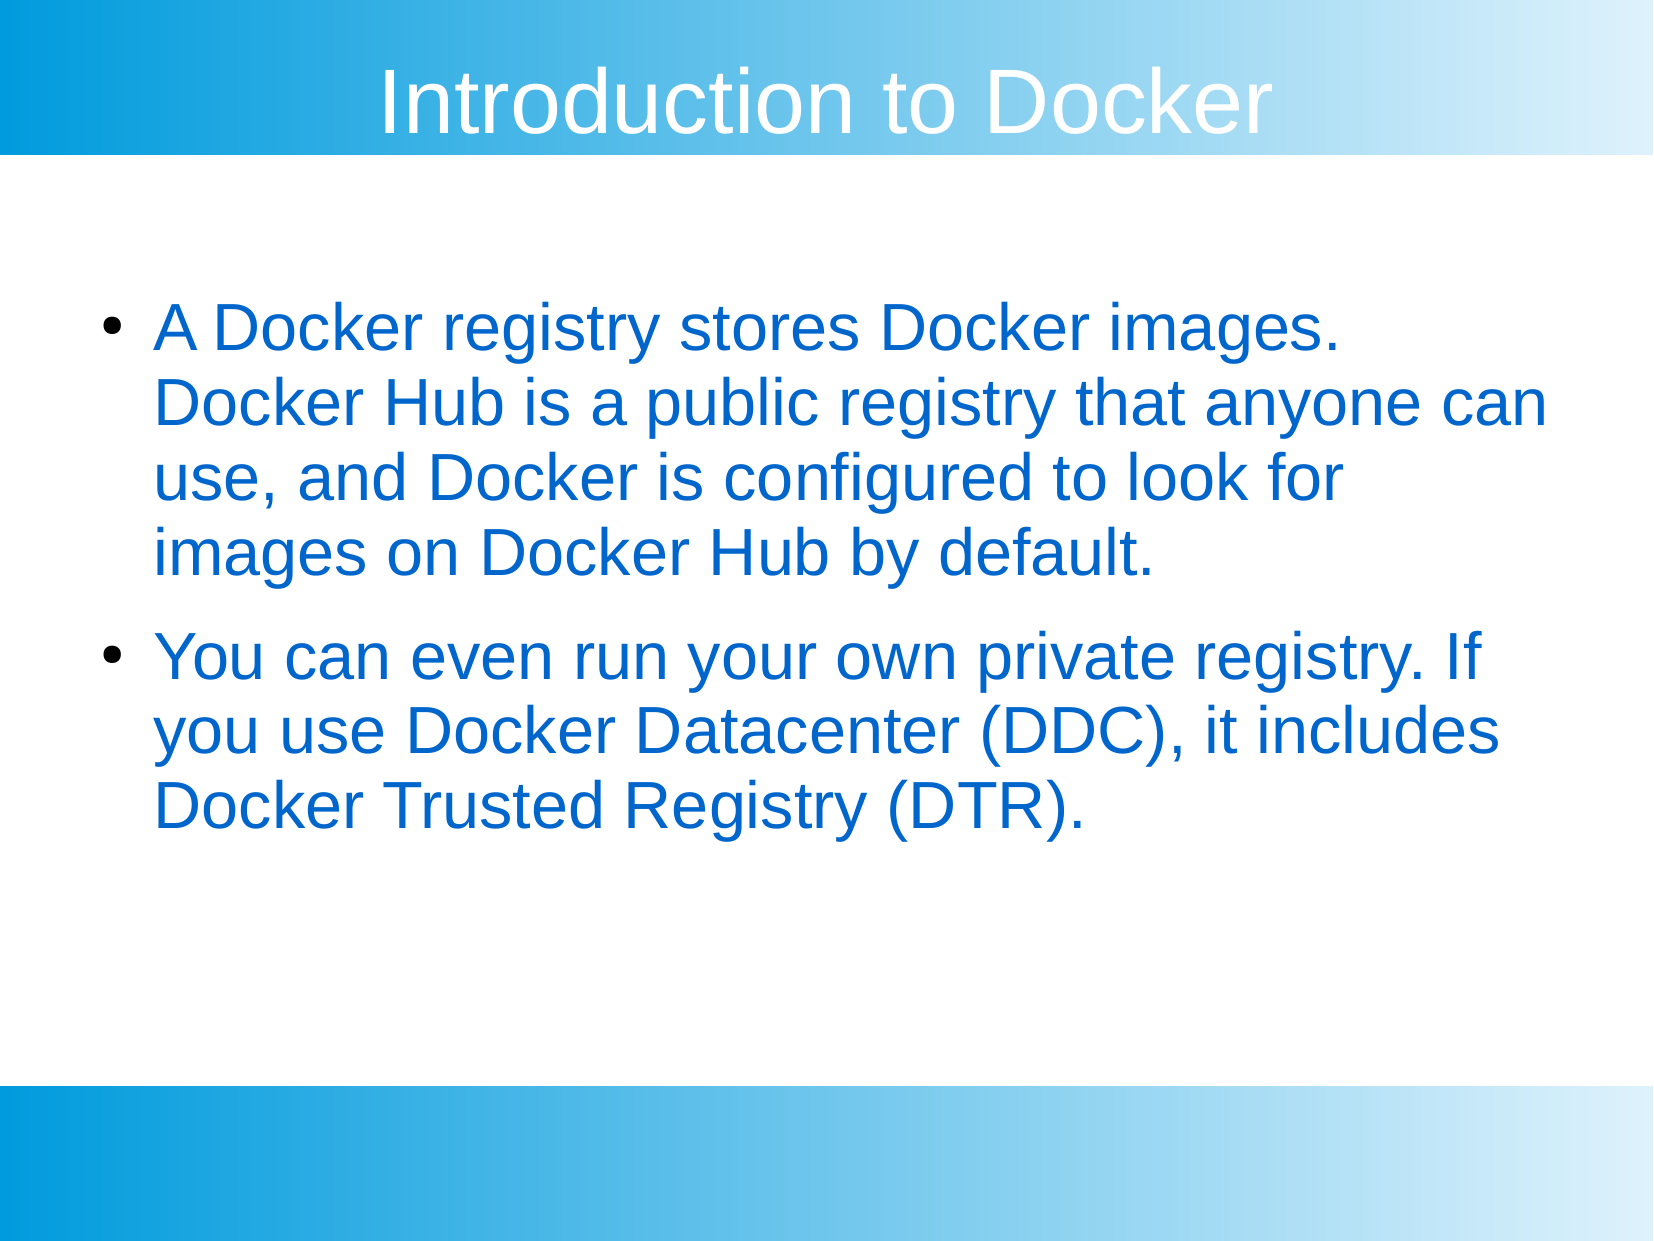

# Introduction to Docker
A Docker registry stores Docker images. Docker Hub is a public registry that anyone can use, and Docker is configured to look for images on Docker Hub by default.
You can even run your own private registry. If you use Docker Datacenter (DDC), it includes Docker Trusted Registry (DTR).